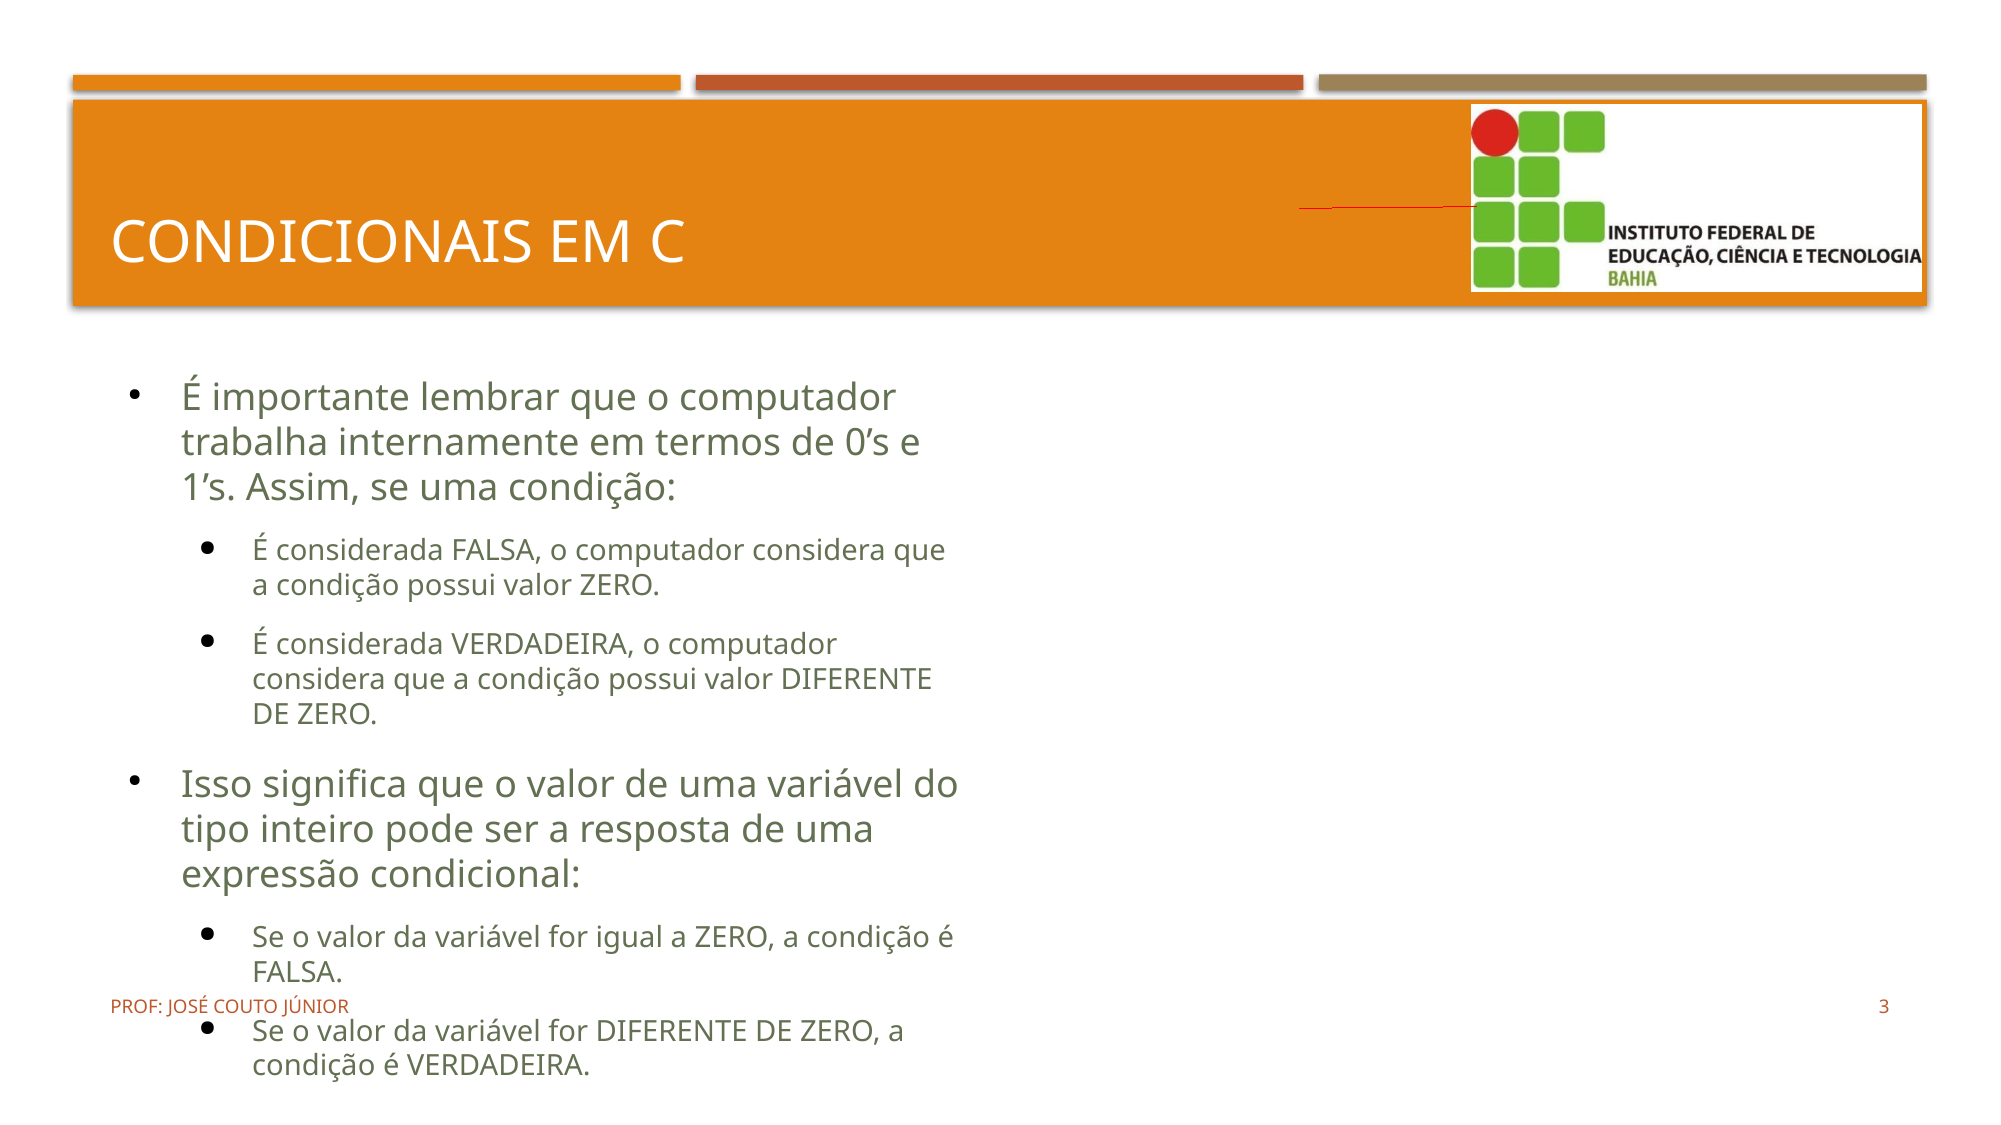

# Condicionais em C
É importante lembrar que o computador trabalha internamente em termos de 0’s e 1’s. Assim, se uma condição:
É considerada FALSA, o computador considera que a condição possui valor ZERO.
É considerada VERDADEIRA, o computador considera que a condição possui valor DIFERENTE DE ZERO.
Isso significa que o valor de uma variável do tipo inteiro pode ser a resposta de uma expressão condicional:
Se o valor da variável for igual a ZERO, a condição é FALSA.
Se o valor da variável for DIFERENTE DE ZERO, a condição é VERDADEIRA.
Prof: José Couto Júnior
3